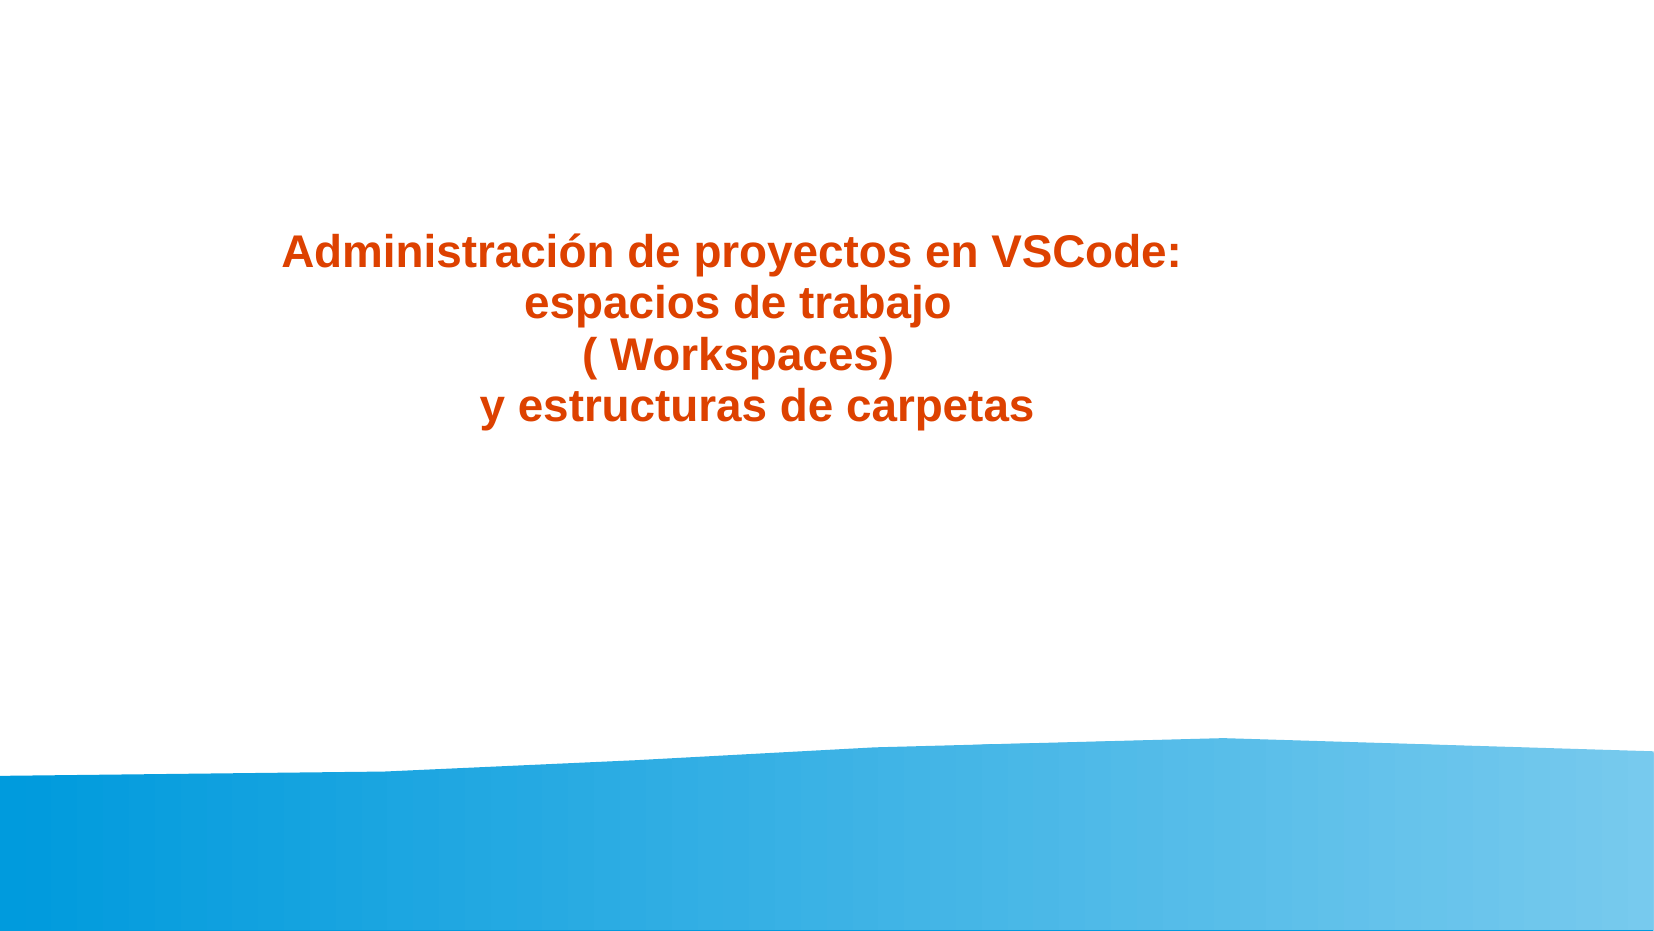

# Administración de proyectos en VSCode: espacios de trabajo ( Workspaces) y estructuras de carpetas